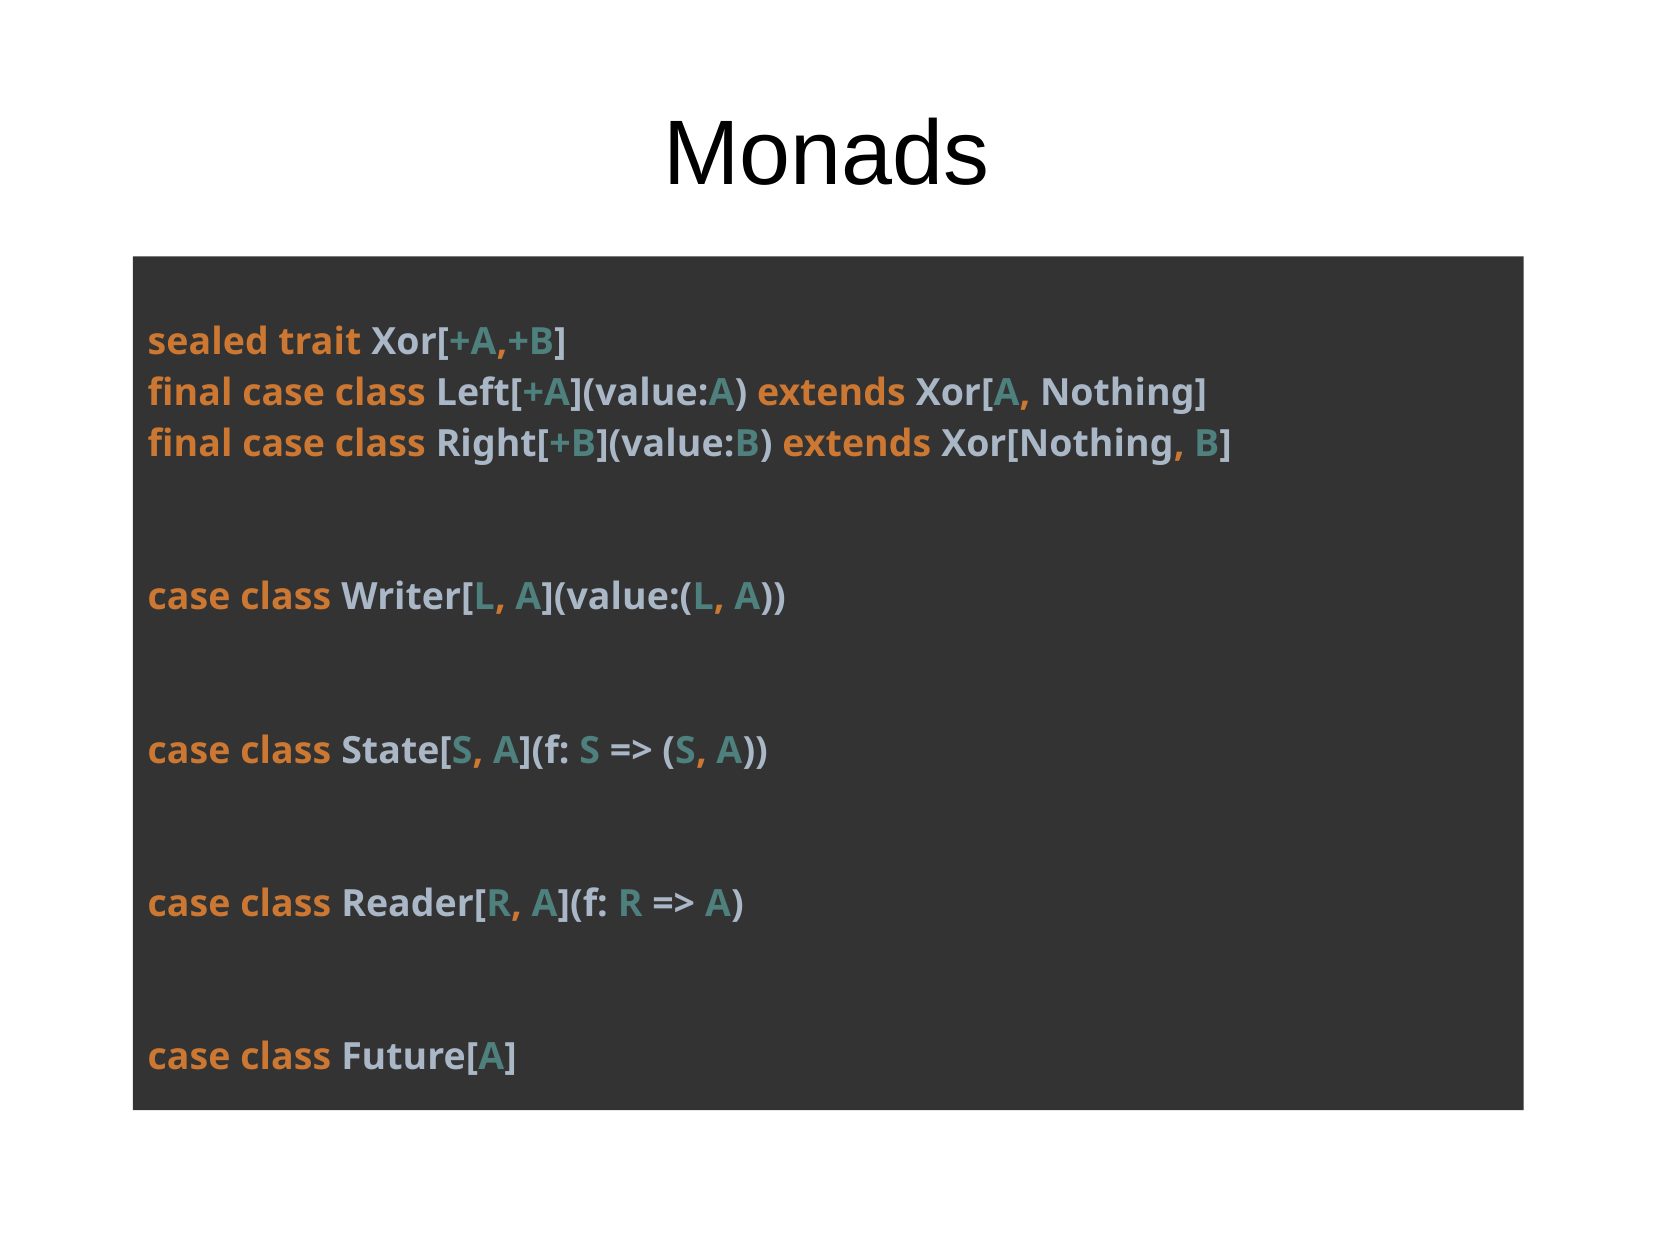

# Monads
sealed trait Xor[+A,+B]
final case class Left[+A](value:A) extends Xor[A, Nothing]
final case class Right[+B](value:B) extends Xor[Nothing, B]
case class Writer[L, A](value:(L, A))
case class State[S, A](f: S => (S, A))
case class Reader[R, A](f: R => A)
case class Future[A]